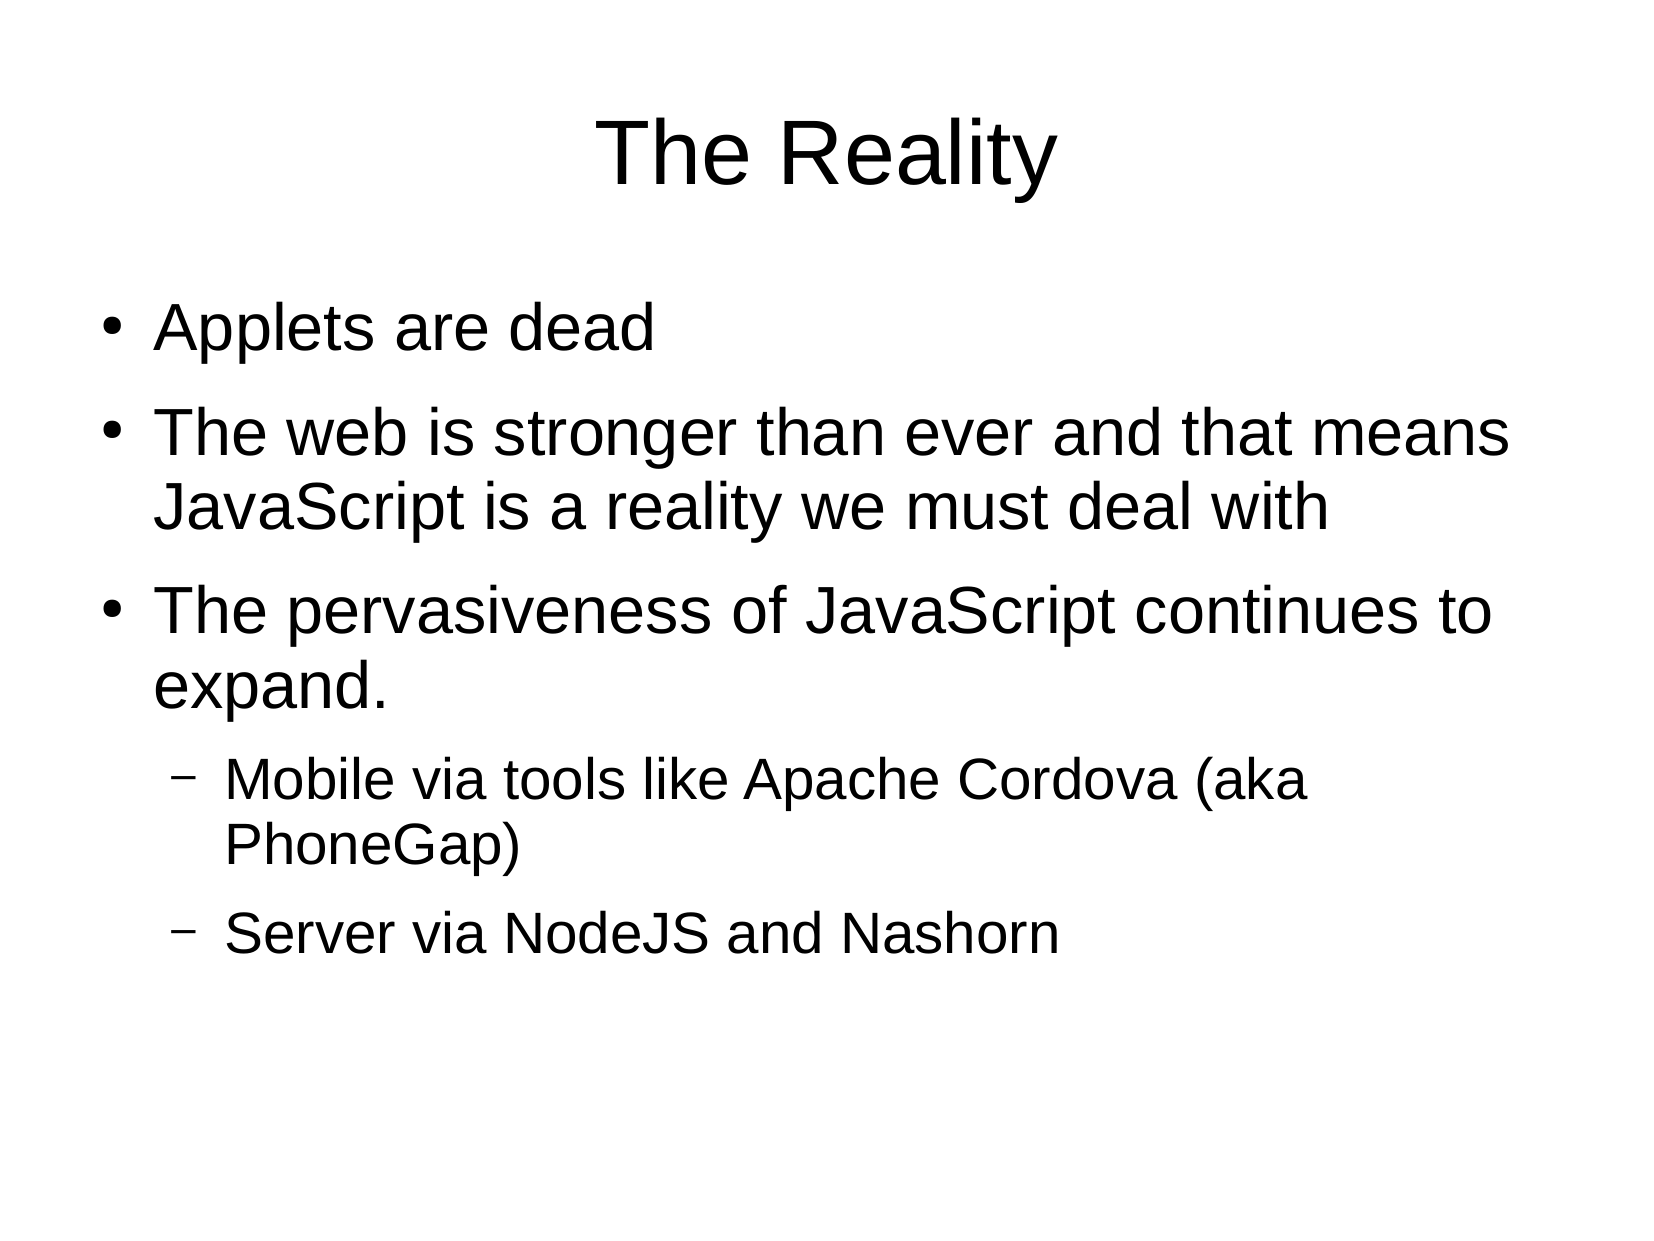

# The Reality
Applets are dead
The web is stronger than ever and that means JavaScript is a reality we must deal with
The pervasiveness of JavaScript continues to expand.
Mobile via tools like Apache Cordova (aka PhoneGap)
Server via NodeJS and Nashorn